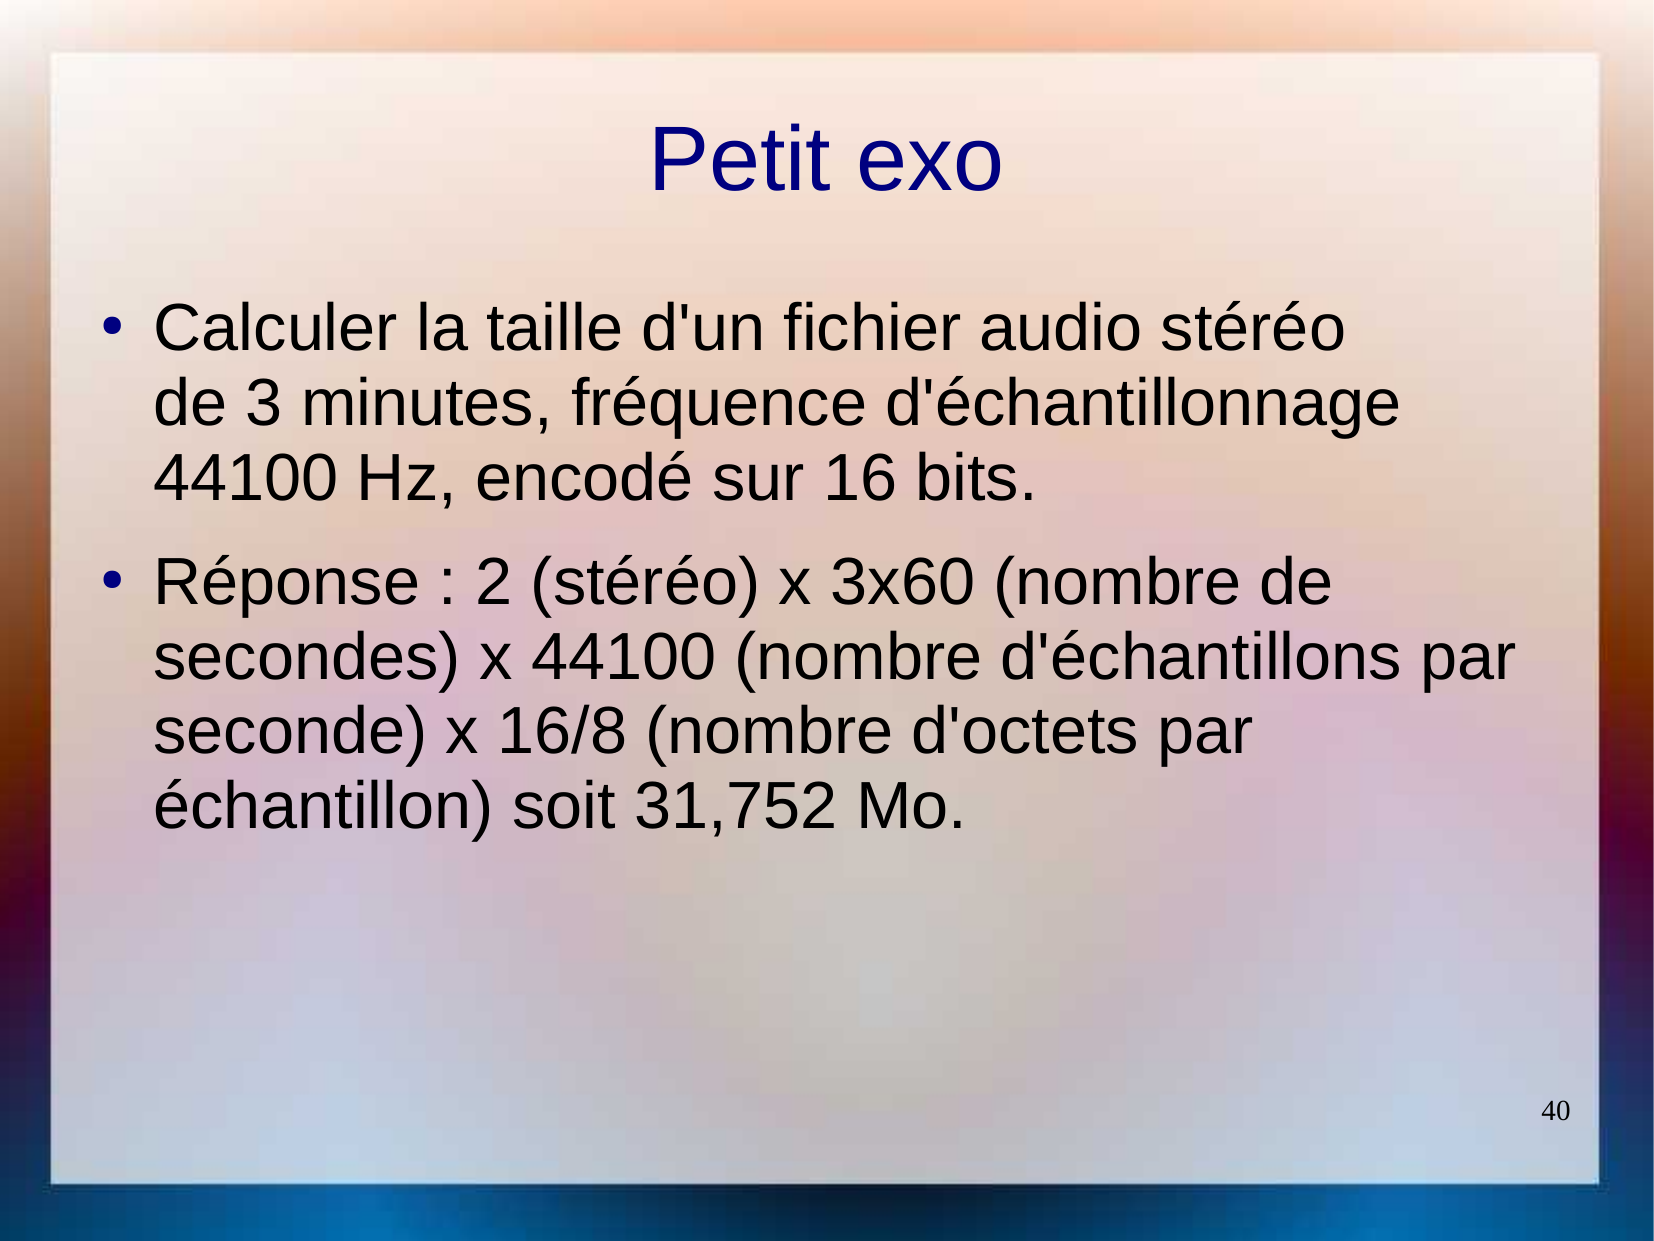

# Petit exo
Calculer la taille d'un fichier audio stéréo
de 3 minutes, fréquence d'échantillonnage 44100 Hz, encodé sur 16 bits.
Réponse : 2 (stéréo) x 3x60 (nombre de secondes) x 44100 (nombre d'échantillons par seconde) x 16/8 (nombre d'octets par échantillon) soit 31,752 Mo.
40